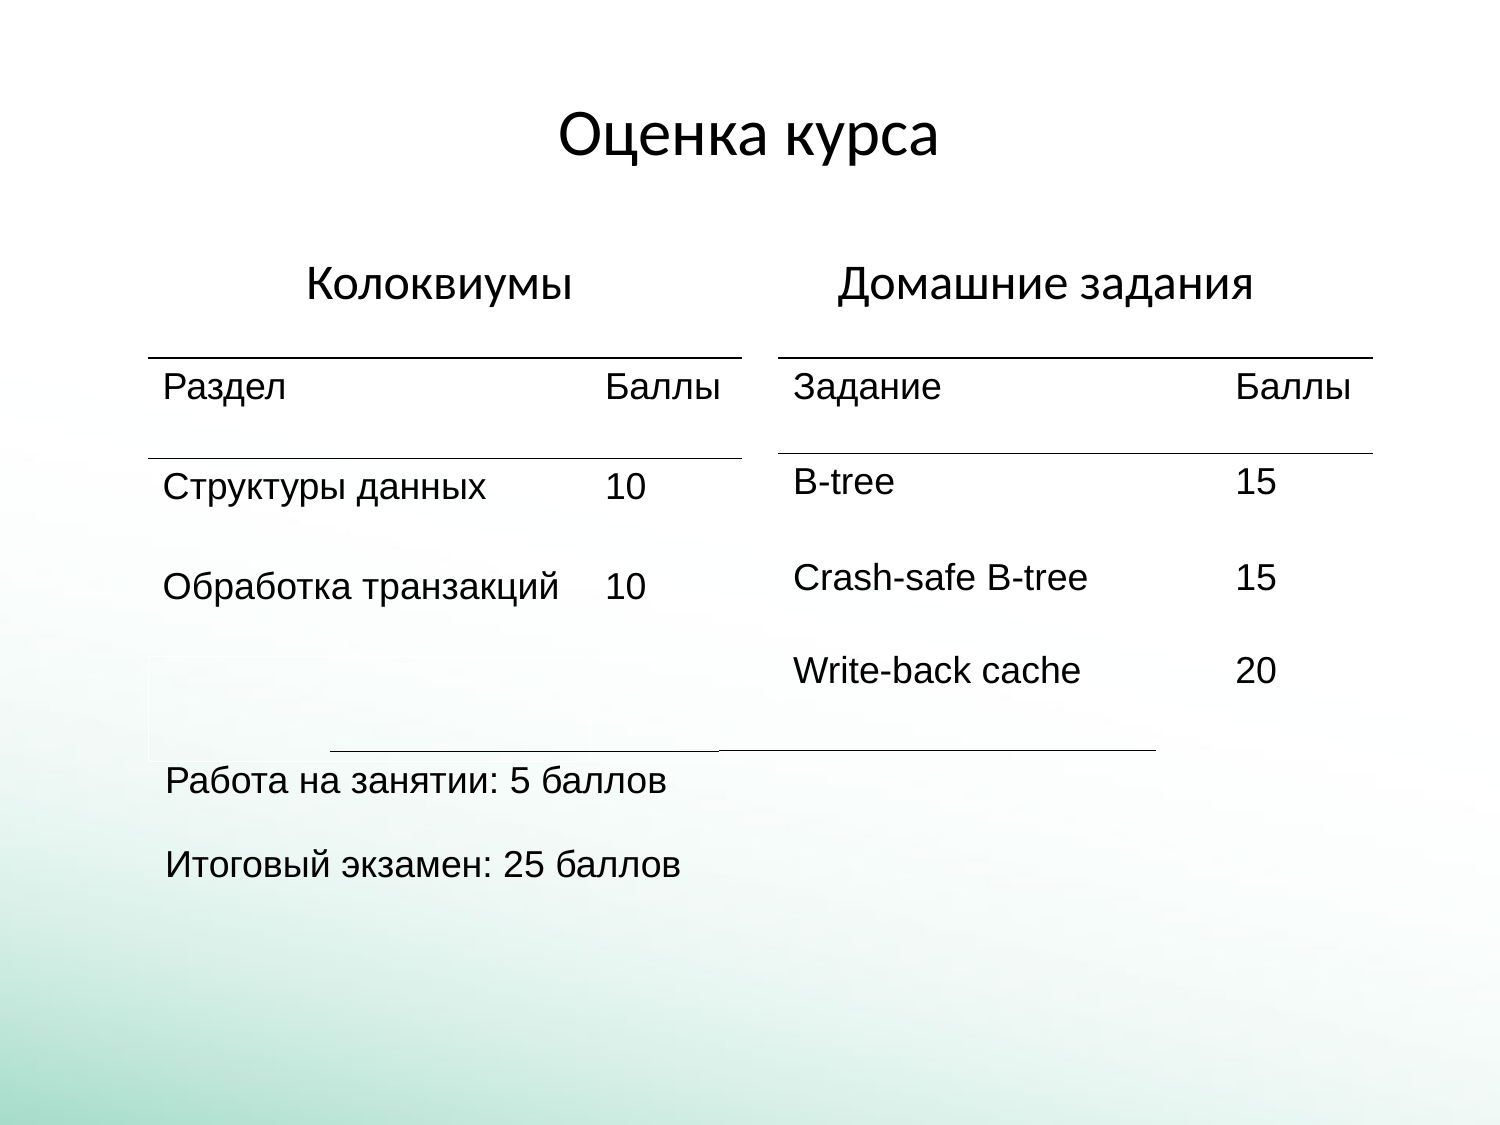

# Оценка курса
Колоквиумы
Домашние задания
| Раздел | Баллы |
| --- | --- |
| Структуры данных | 10 |
| Обработка транзакций | 10 |
| | |
| Задание | Баллы |
| --- | --- |
| B-tree | 15 |
| Crash-safe B-tree | 15 |
| Write-back cache | 20 |
Работа на занятии: 5 баллов
Итоговый экзамен: 25 баллов